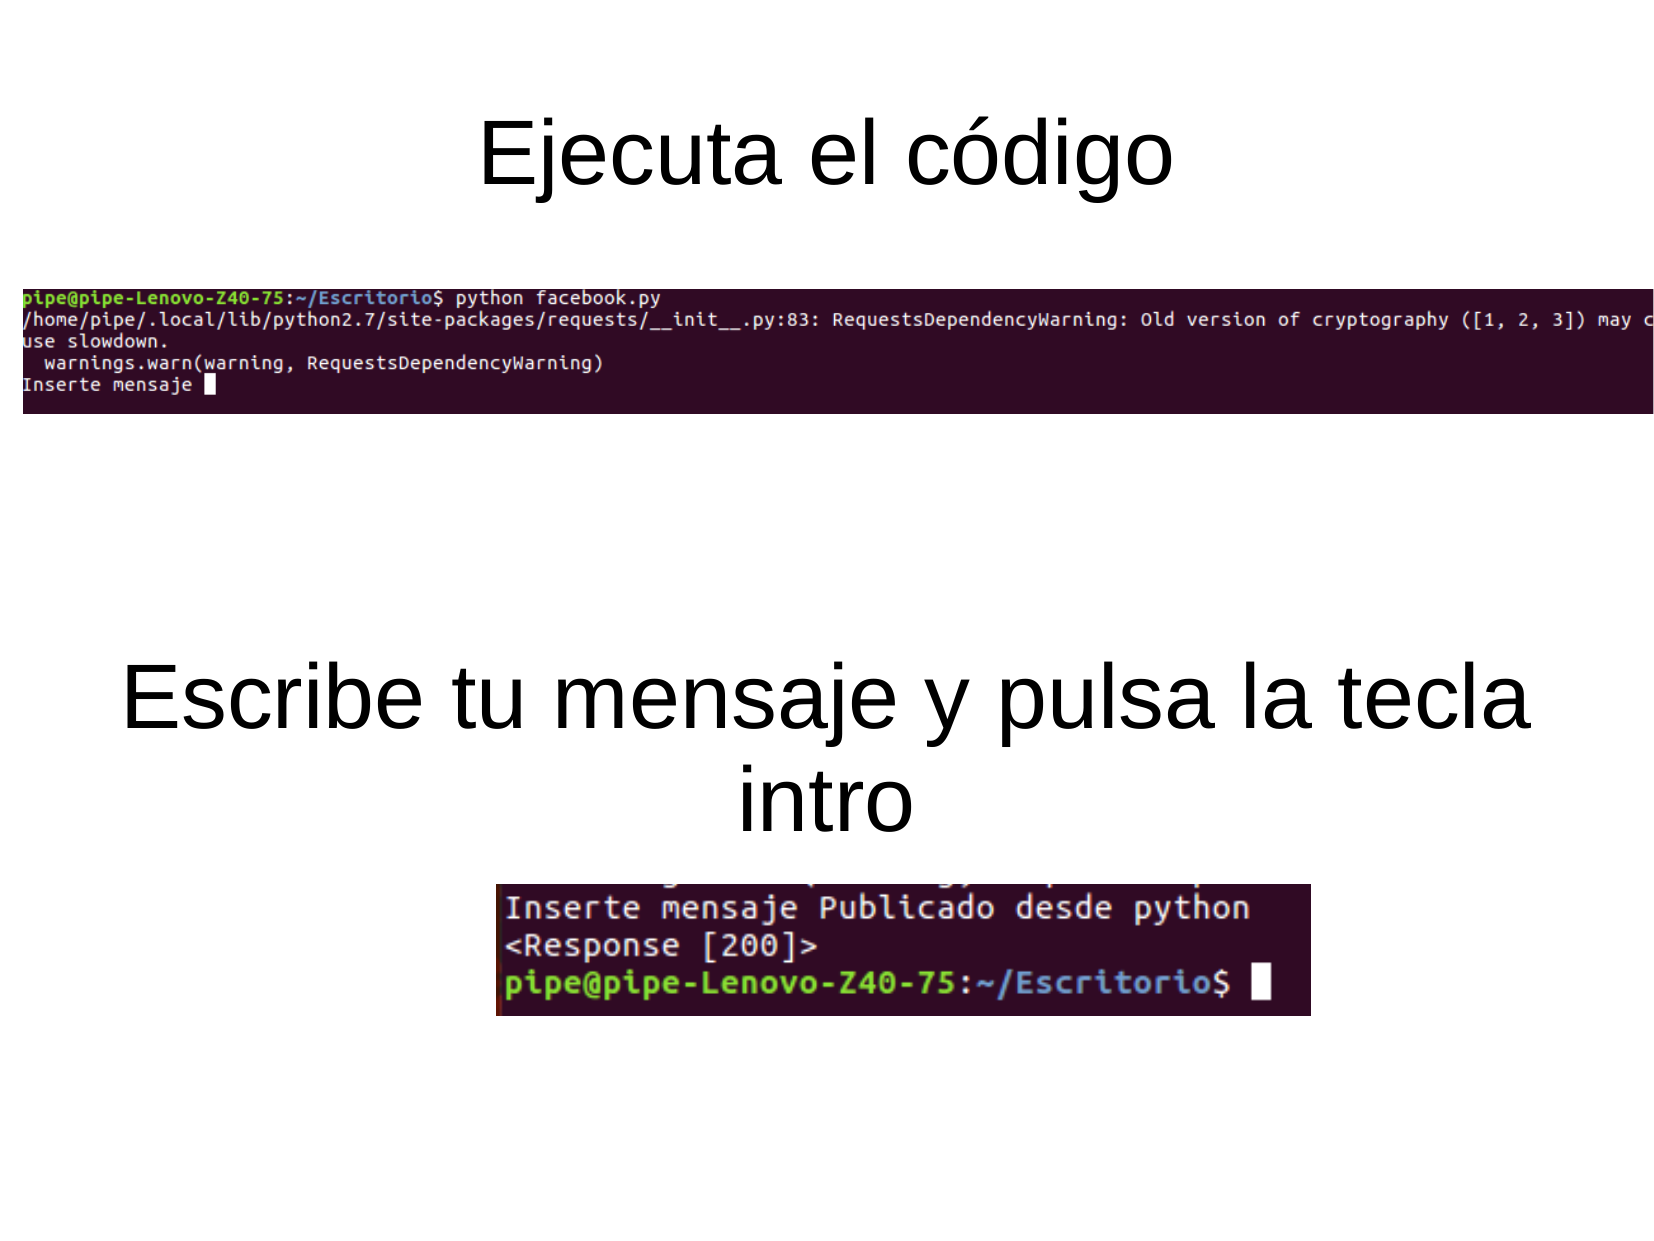

# Ejecuta el código
Escribe tu mensaje y pulsa la tecla intro